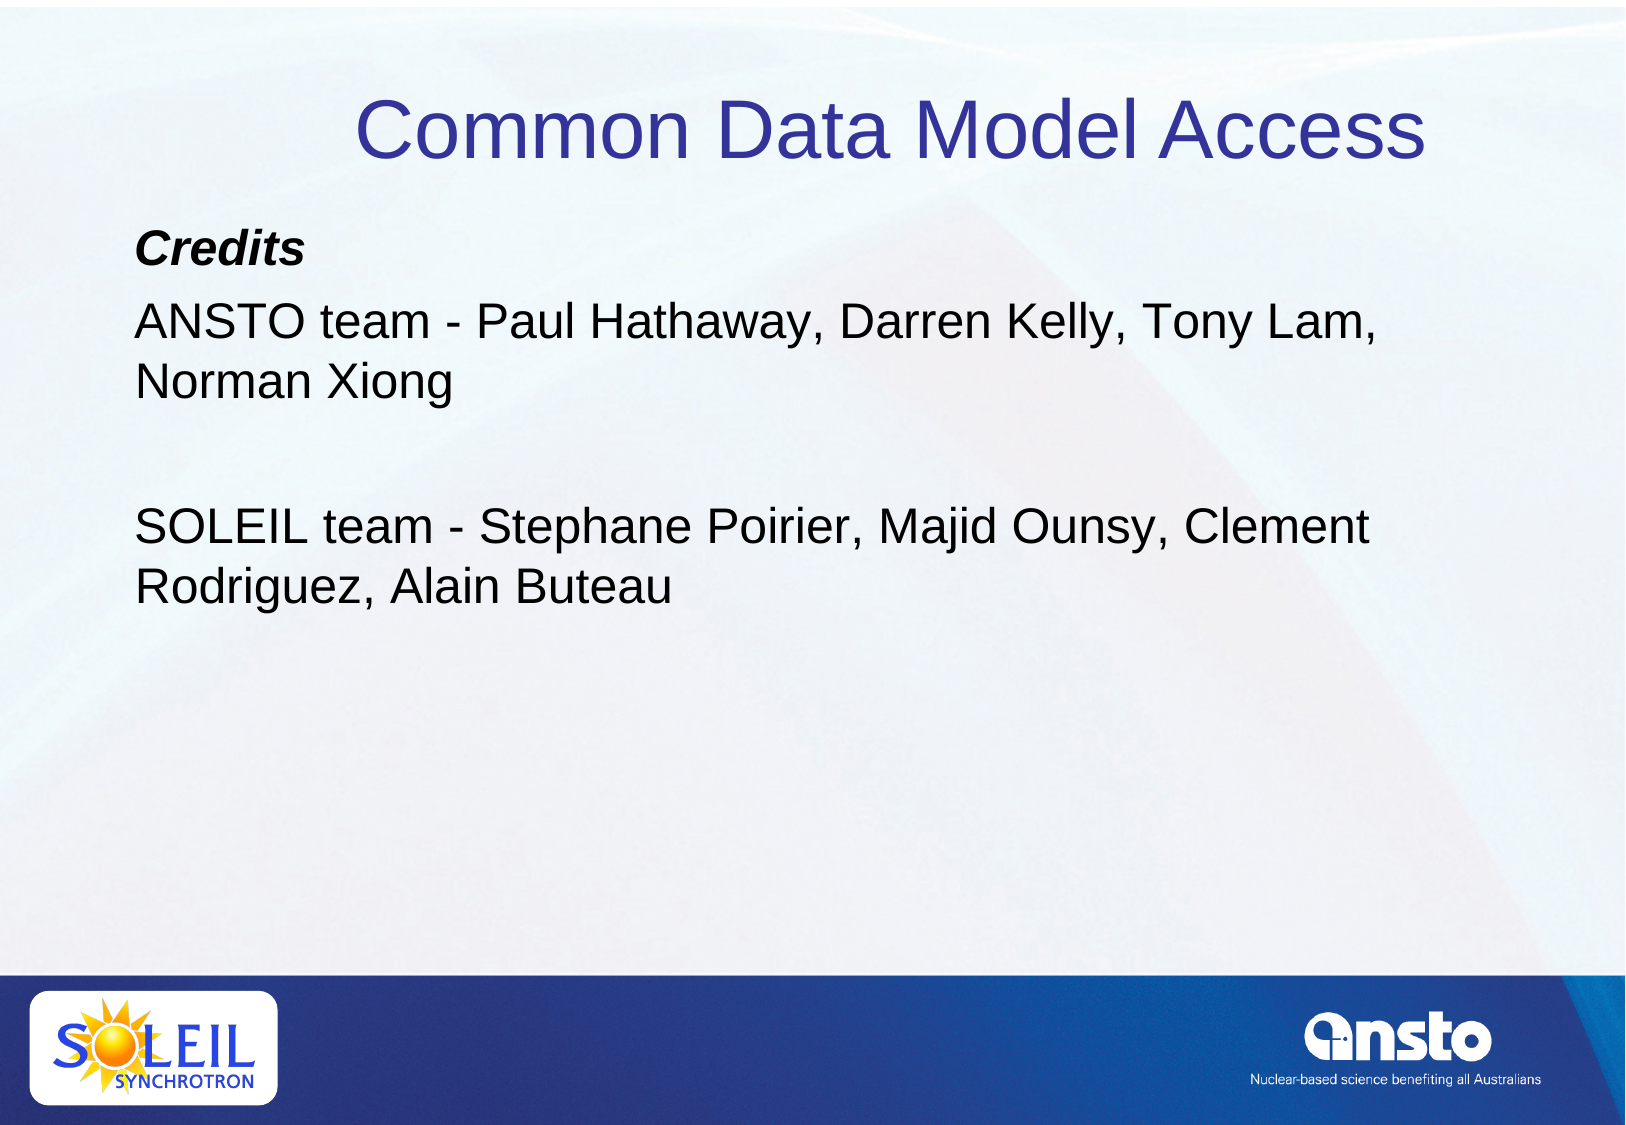

# Common Data Model Access
Credits
ANSTO team - Paul Hathaway, Darren Kelly, Tony Lam, Norman Xiong
SOLEIL team - Stephane Poirier, Majid Ounsy, Clement Rodriguez, Alain Buteau